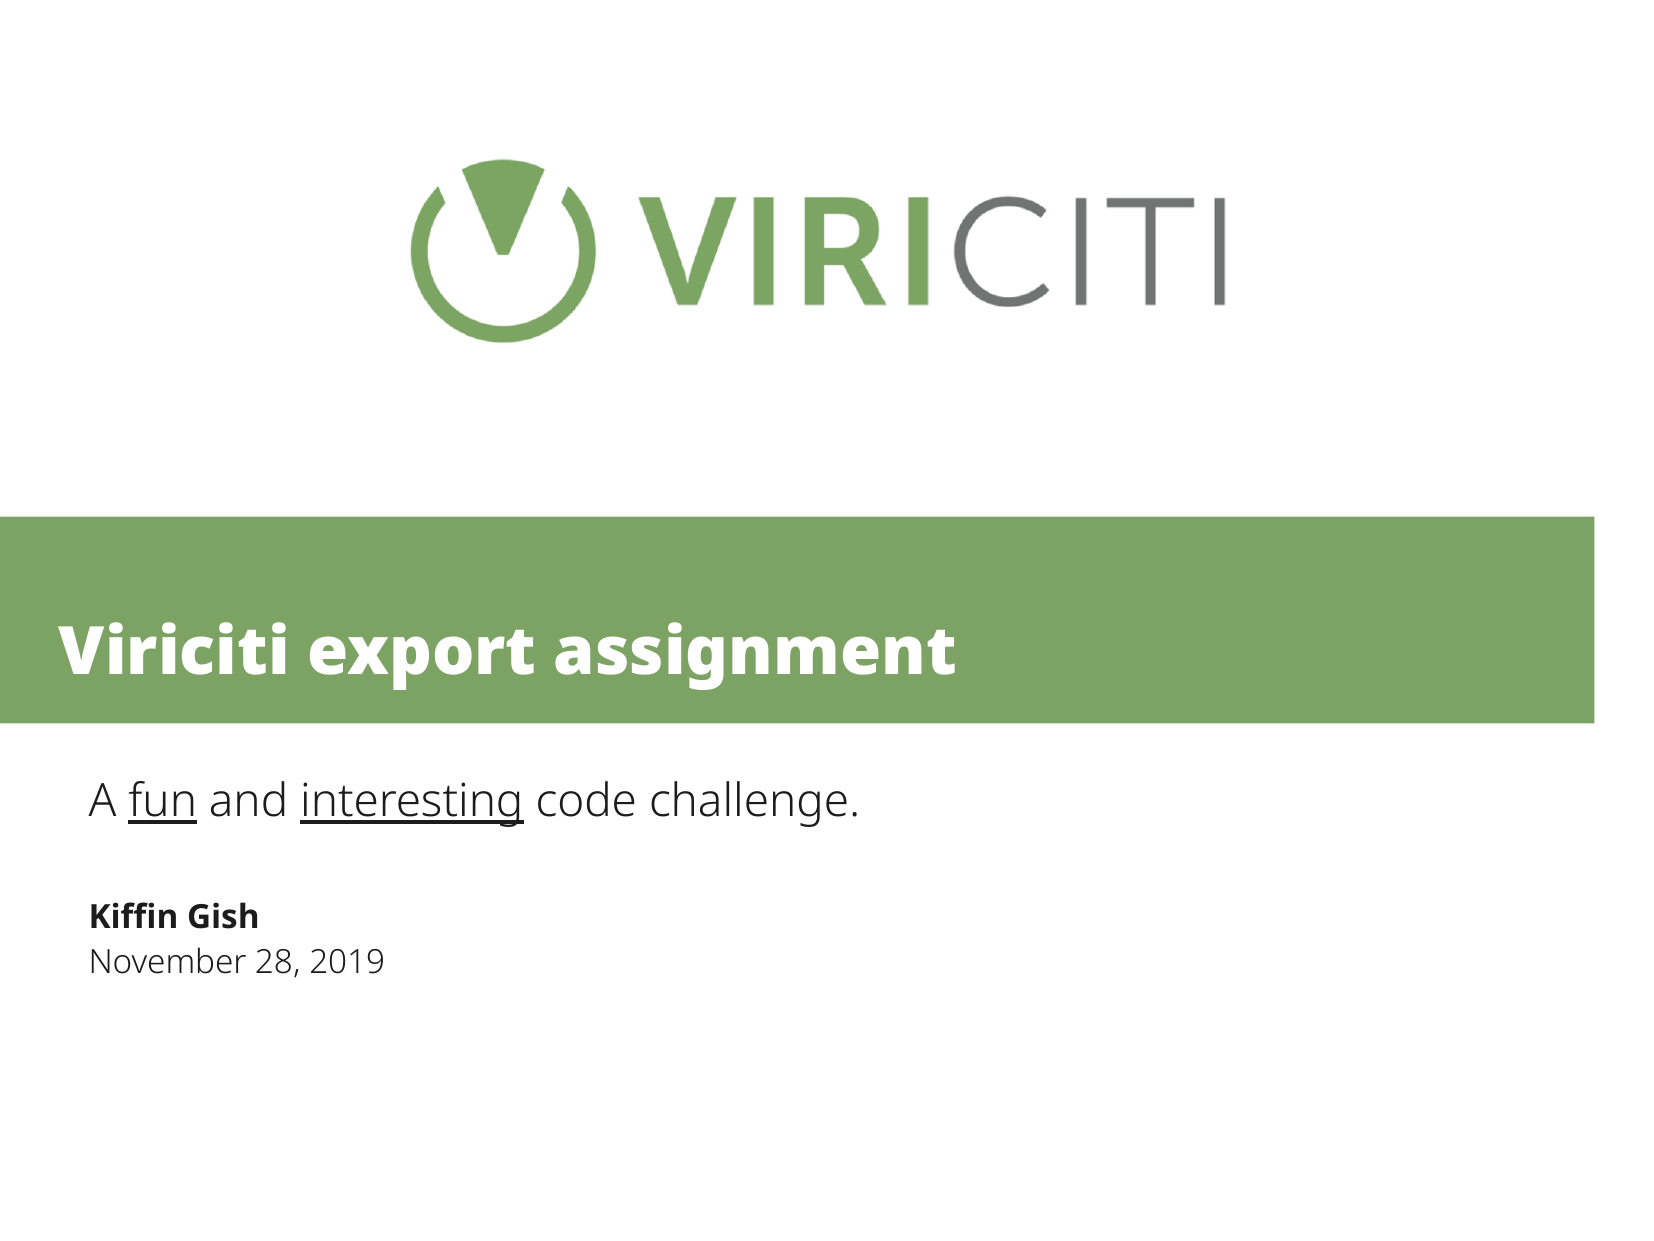

# Viriciti export assignment
A fun and interesting code challenge.
Kiffin Gish
November 28, 2019